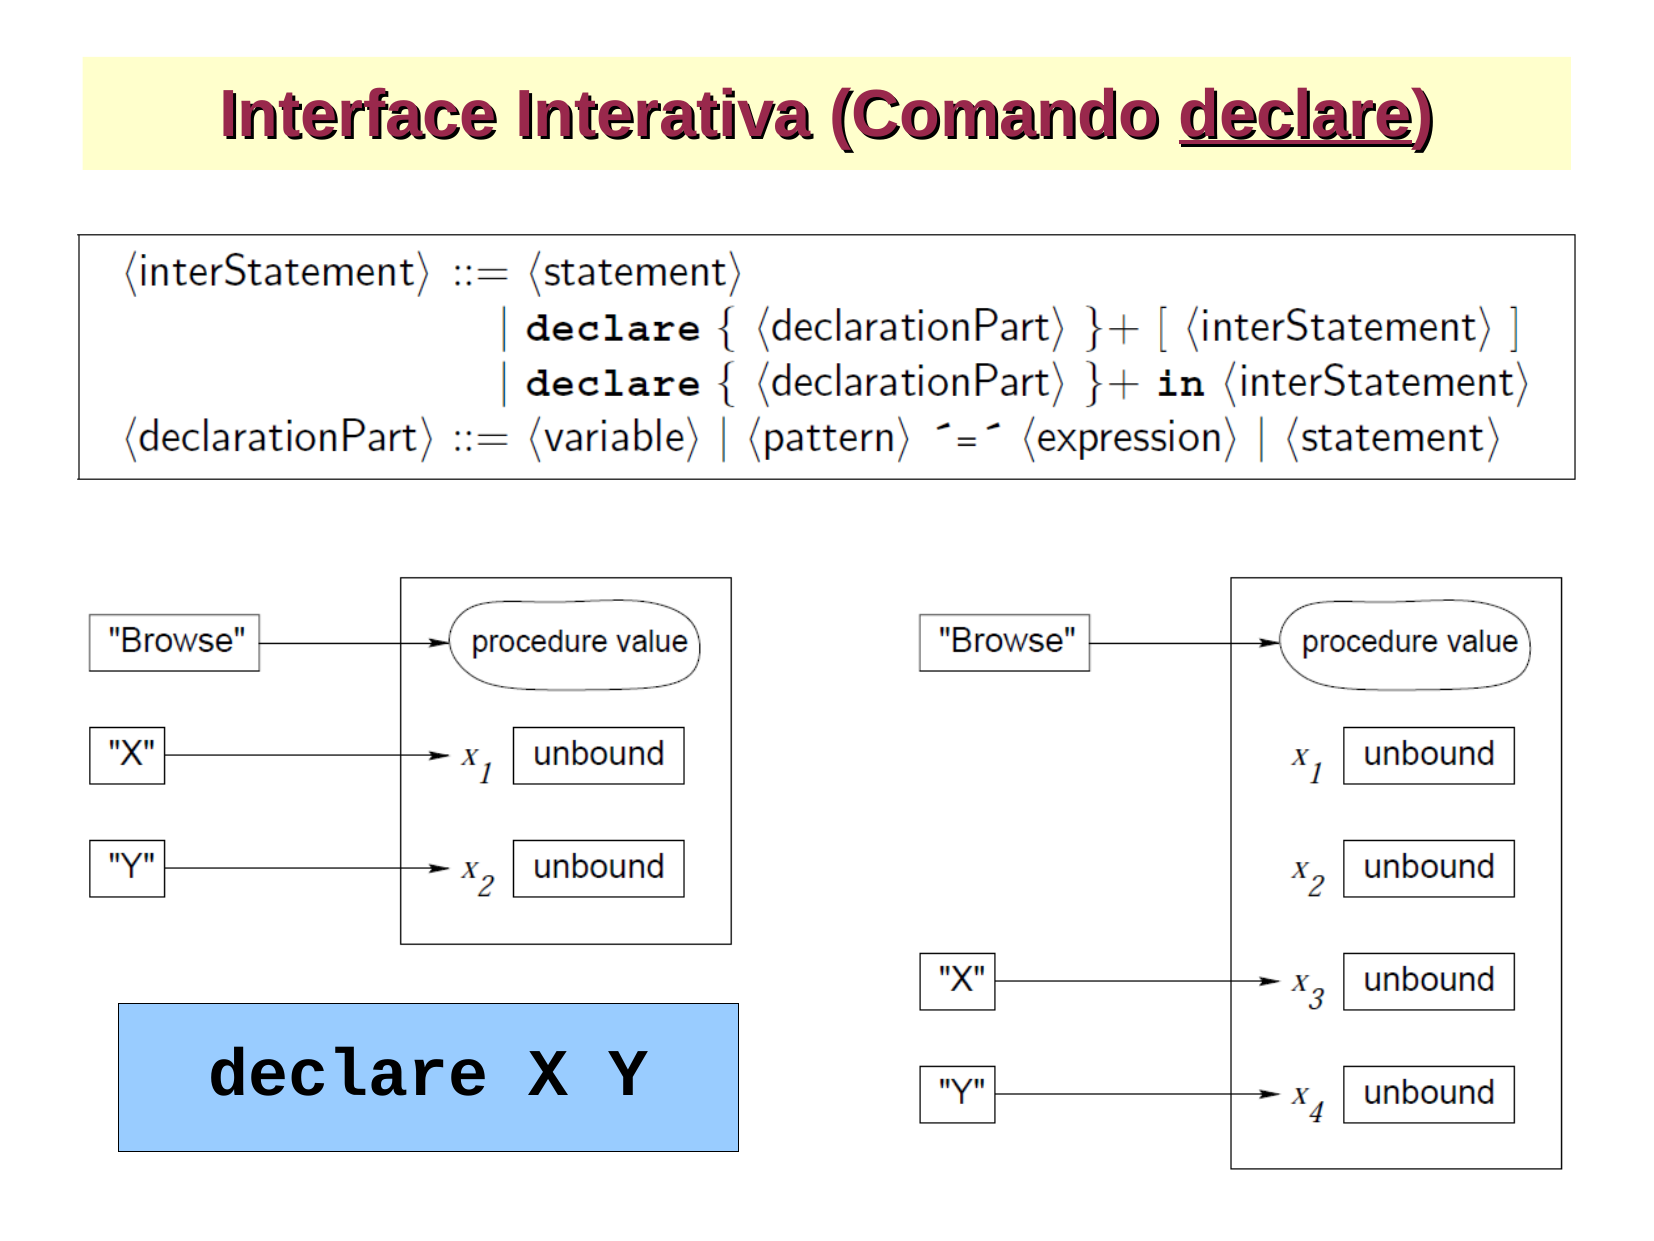

# Interface Interativa (Comando declare)
declare X Y